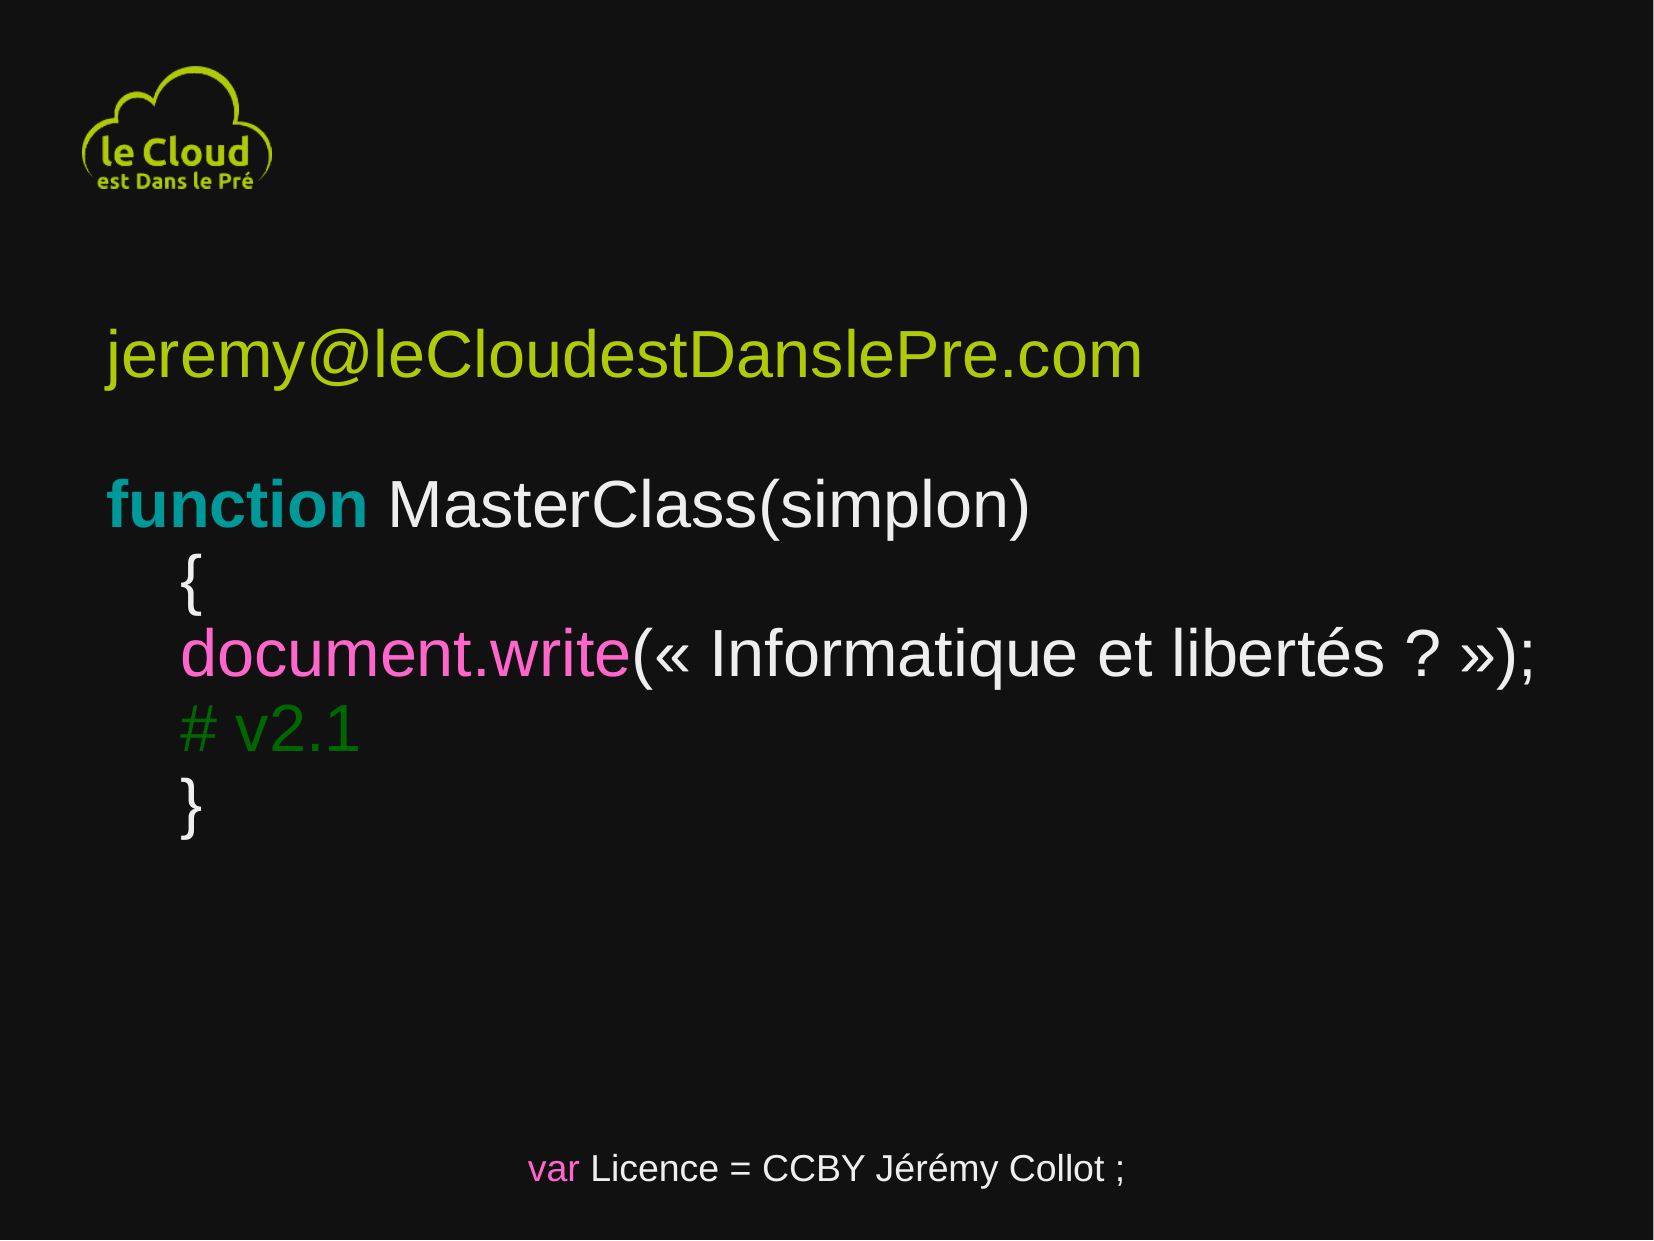

# jeremy@leCloudestDanslePre.com function MasterClass(simplon) { document.write(« Informatique et libertés ? »); # v2.1 }
var Licence = CCBY Jérémy Collot ;